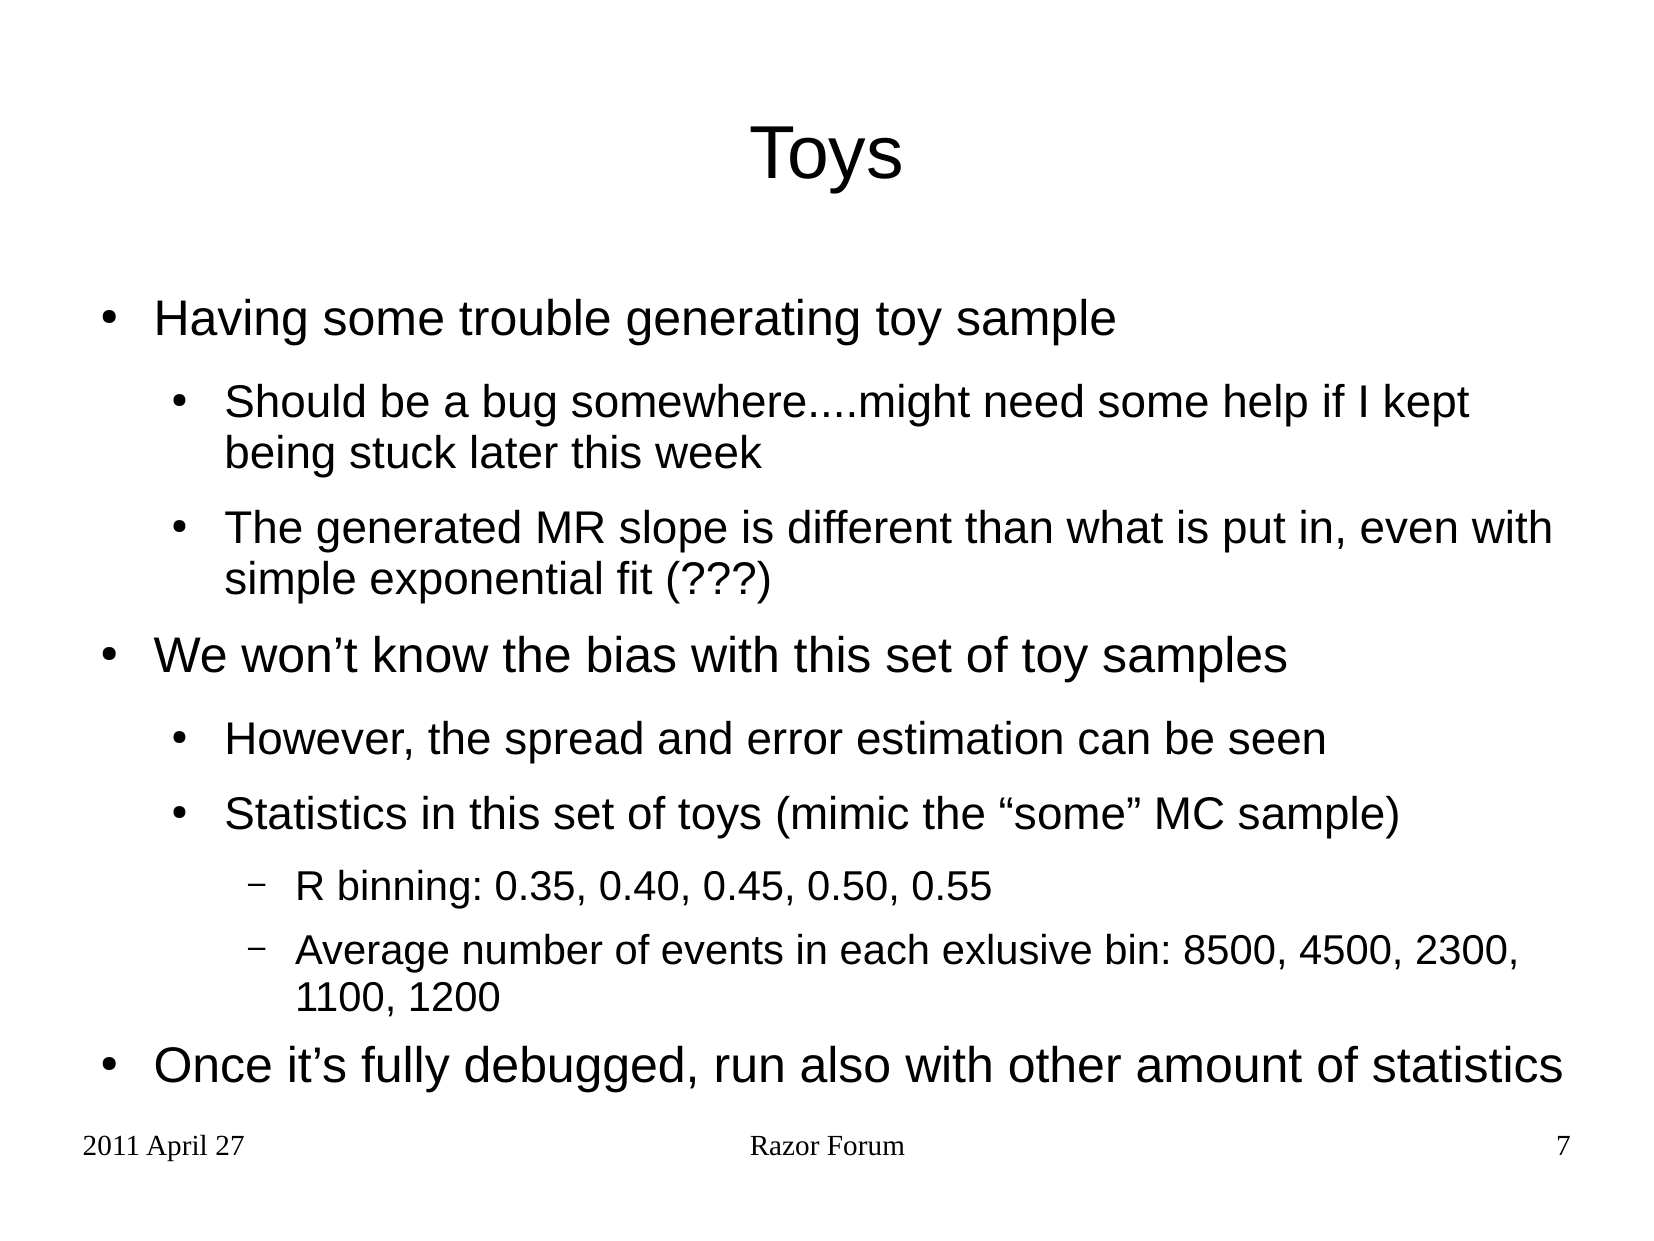

# Toys
Having some trouble generating toy sample
Should be a bug somewhere....might need some help if I kept being stuck later this week
The generated MR slope is different than what is put in, even with simple exponential fit (???)
We won’t know the bias with this set of toy samples
However, the spread and error estimation can be seen
Statistics in this set of toys (mimic the “some” MC sample)
R binning: 0.35, 0.40, 0.45, 0.50, 0.55
Average number of events in each exlusive bin: 8500, 4500, 2300, 1100, 1200
Once it’s fully debugged, run also with other amount of statistics
2011 April 27
Razor Forum
7